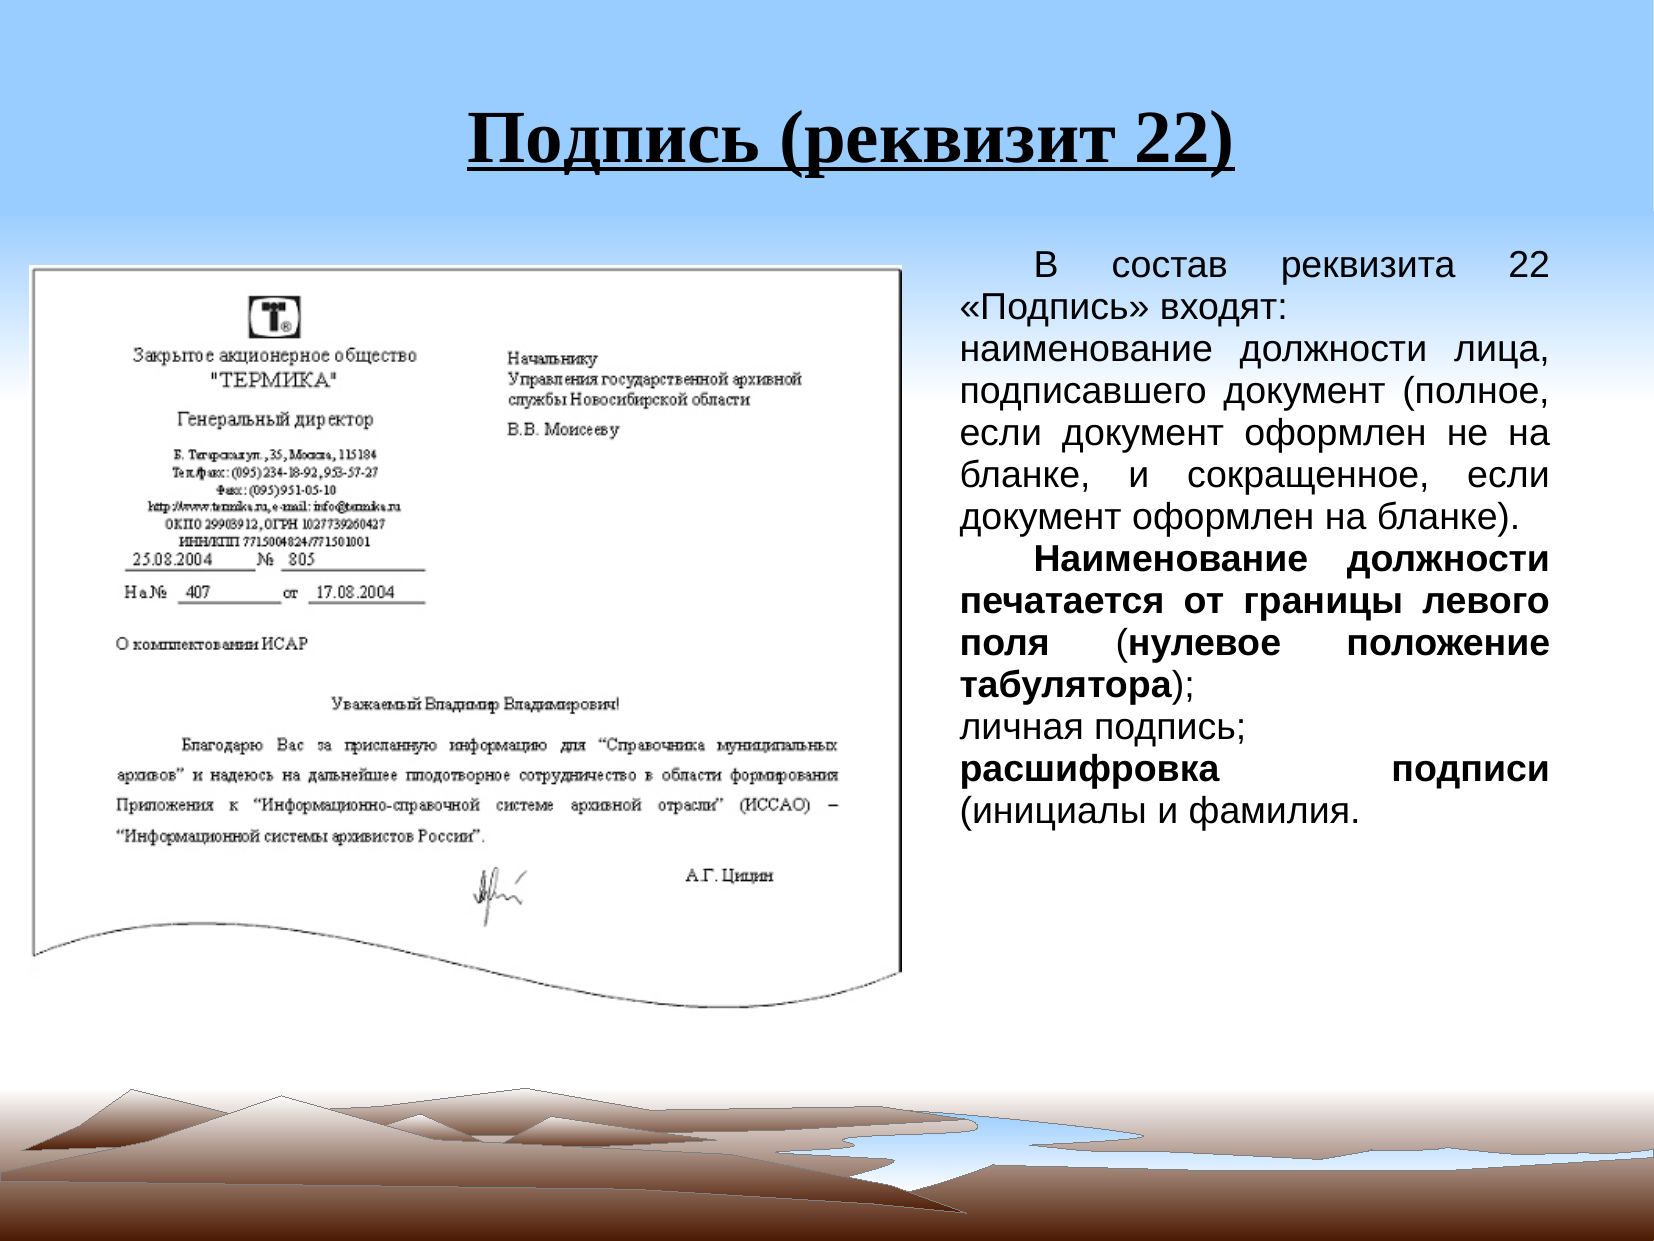

# Подпись (реквизит 22)
	В состав реквизита 22 «Подпись» входят:
наименование должности лица, подписавшего документ (полное, если документ оформлен не на бланке, и сокращенное, если документ оформлен на бланке). 		Наименование должности печатается от границы левого поля (нулевое положение табулятора);
личная подпись;
расшифровка подписи (инициалы и фамилия.